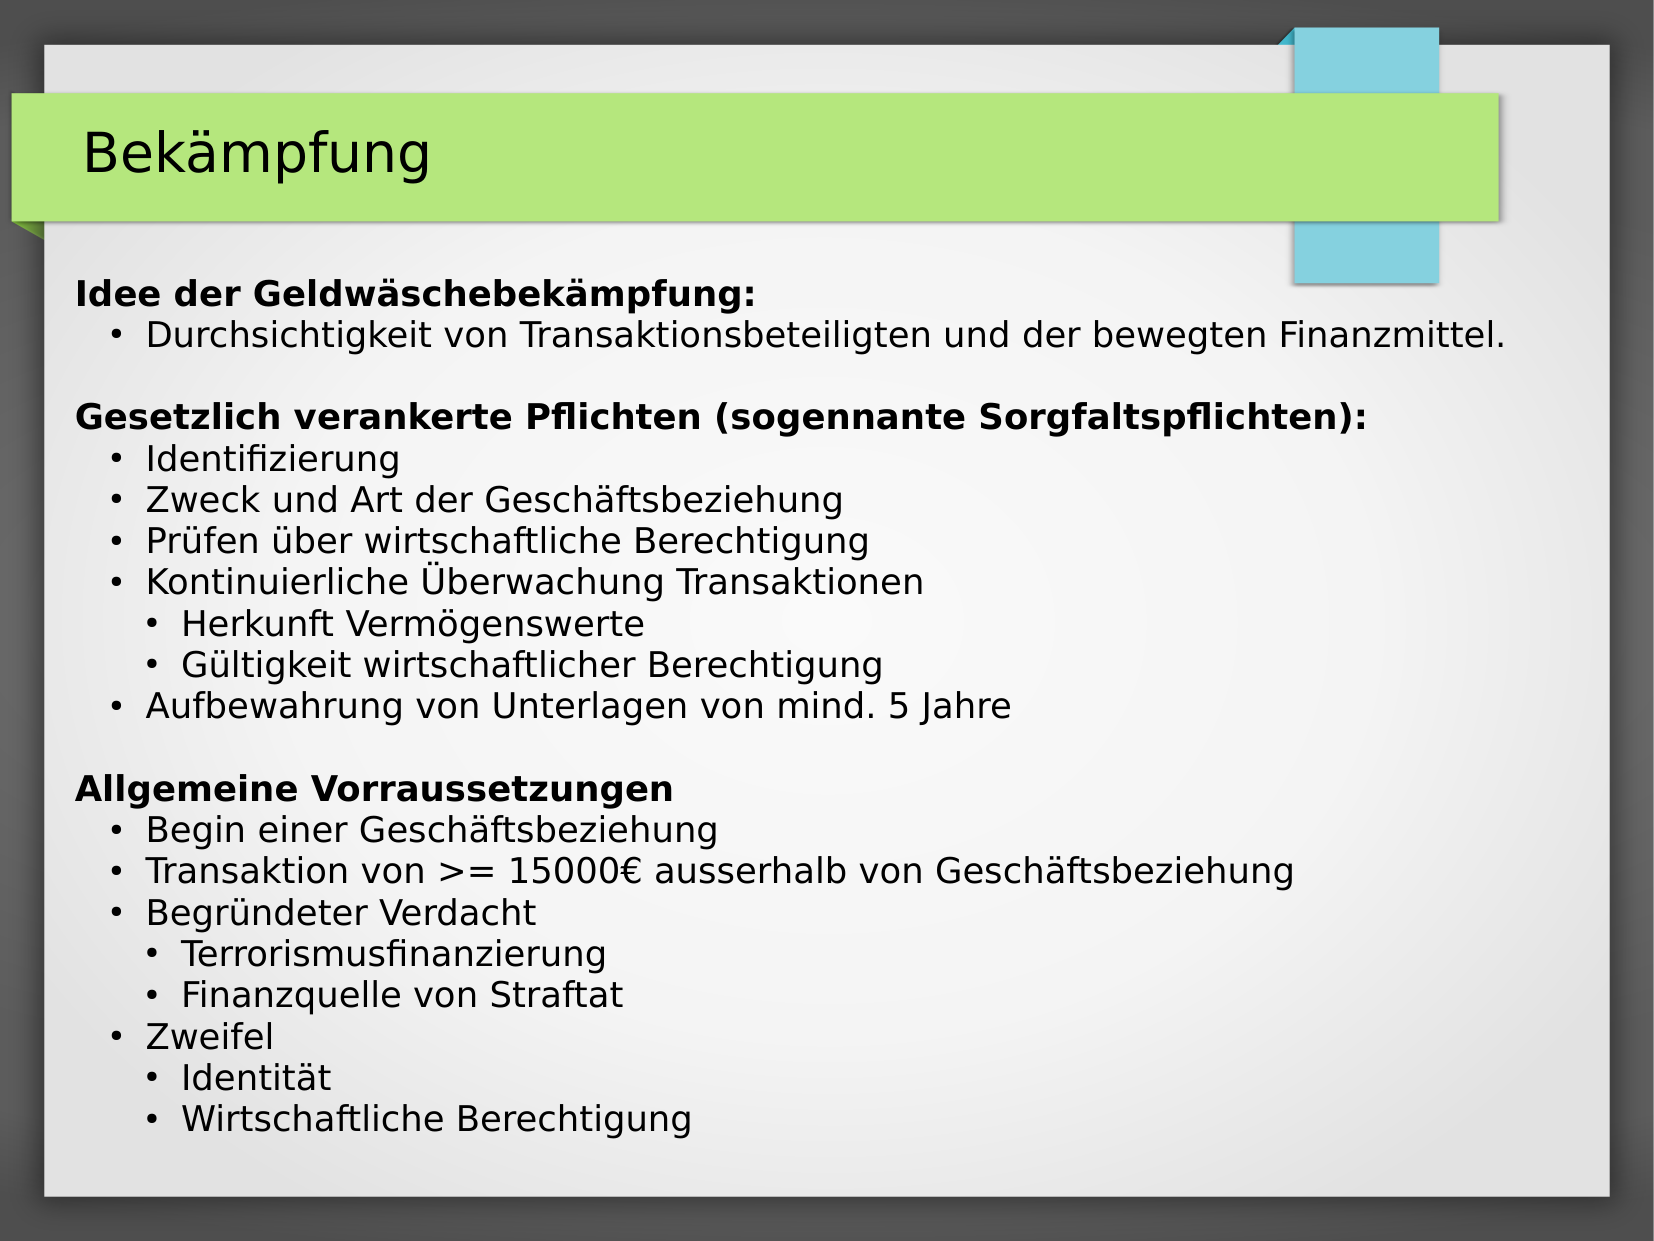

# Bekämpfung
Idee der Geldwäschebekämpfung:
Durchsichtigkeit von Transaktionsbeteiligten und der bewegten Finanzmittel.
Gesetzlich verankerte Pflichten (sogennante Sorgfaltspflichten):
Identifizierung
Zweck und Art der Geschäftsbeziehung
Prüfen über wirtschaftliche Berechtigung
Kontinuierliche Überwachung Transaktionen
Herkunft Vermögenswerte
Gültigkeit wirtschaftlicher Berechtigung
Aufbewahrung von Unterlagen von mind. 5 Jahre
Allgemeine Vorraussetzungen
Begin einer Geschäftsbeziehung
Transaktion von >= 15000€ ausserhalb von Geschäftsbeziehung
Begründeter Verdacht
Terrorismusfinanzierung
Finanzquelle von Straftat
Zweifel
Identität
Wirtschaftliche Berechtigung